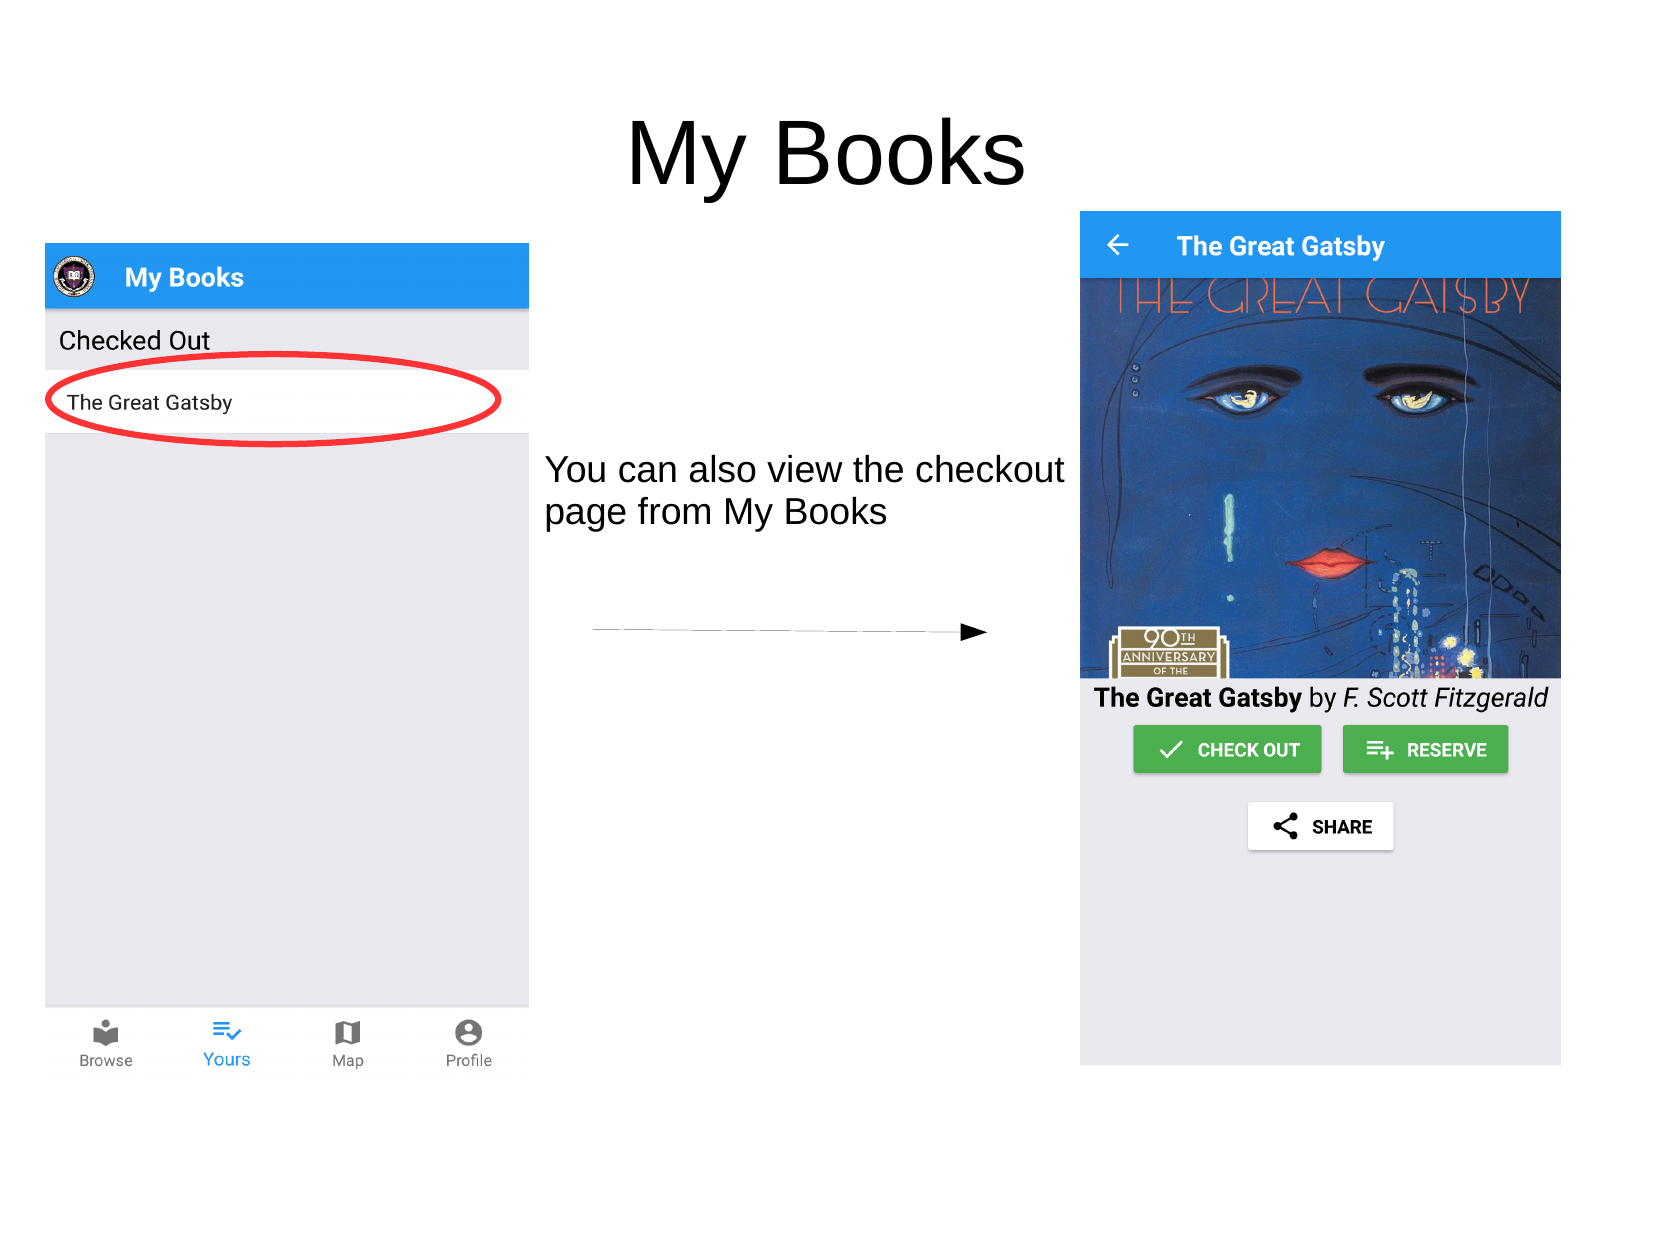

# My Books
You can also view the checkout
page from My Books